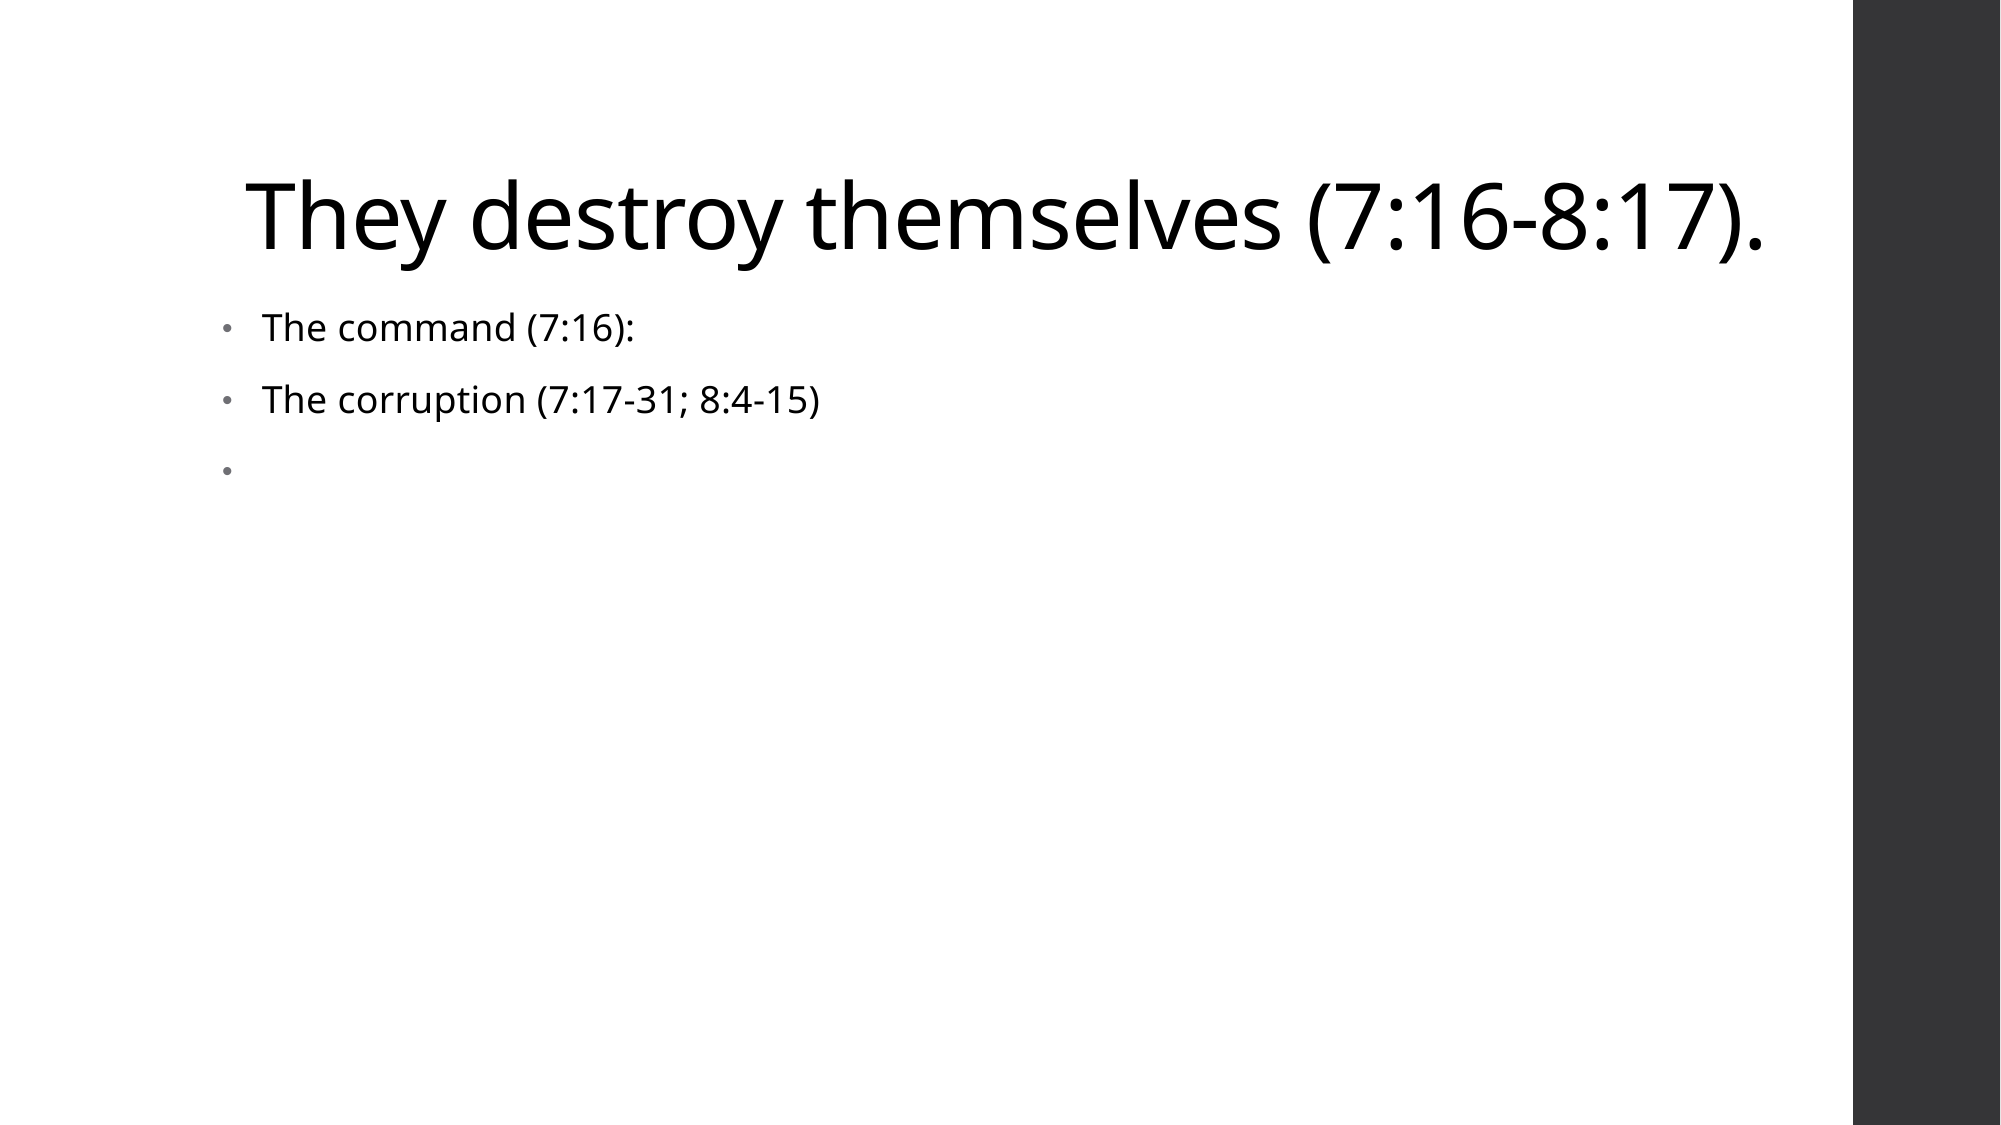

# They destroy themselves (7:16-8:17).
 The command (7:16):
 The corruption (7:17-31; 8:4-15)